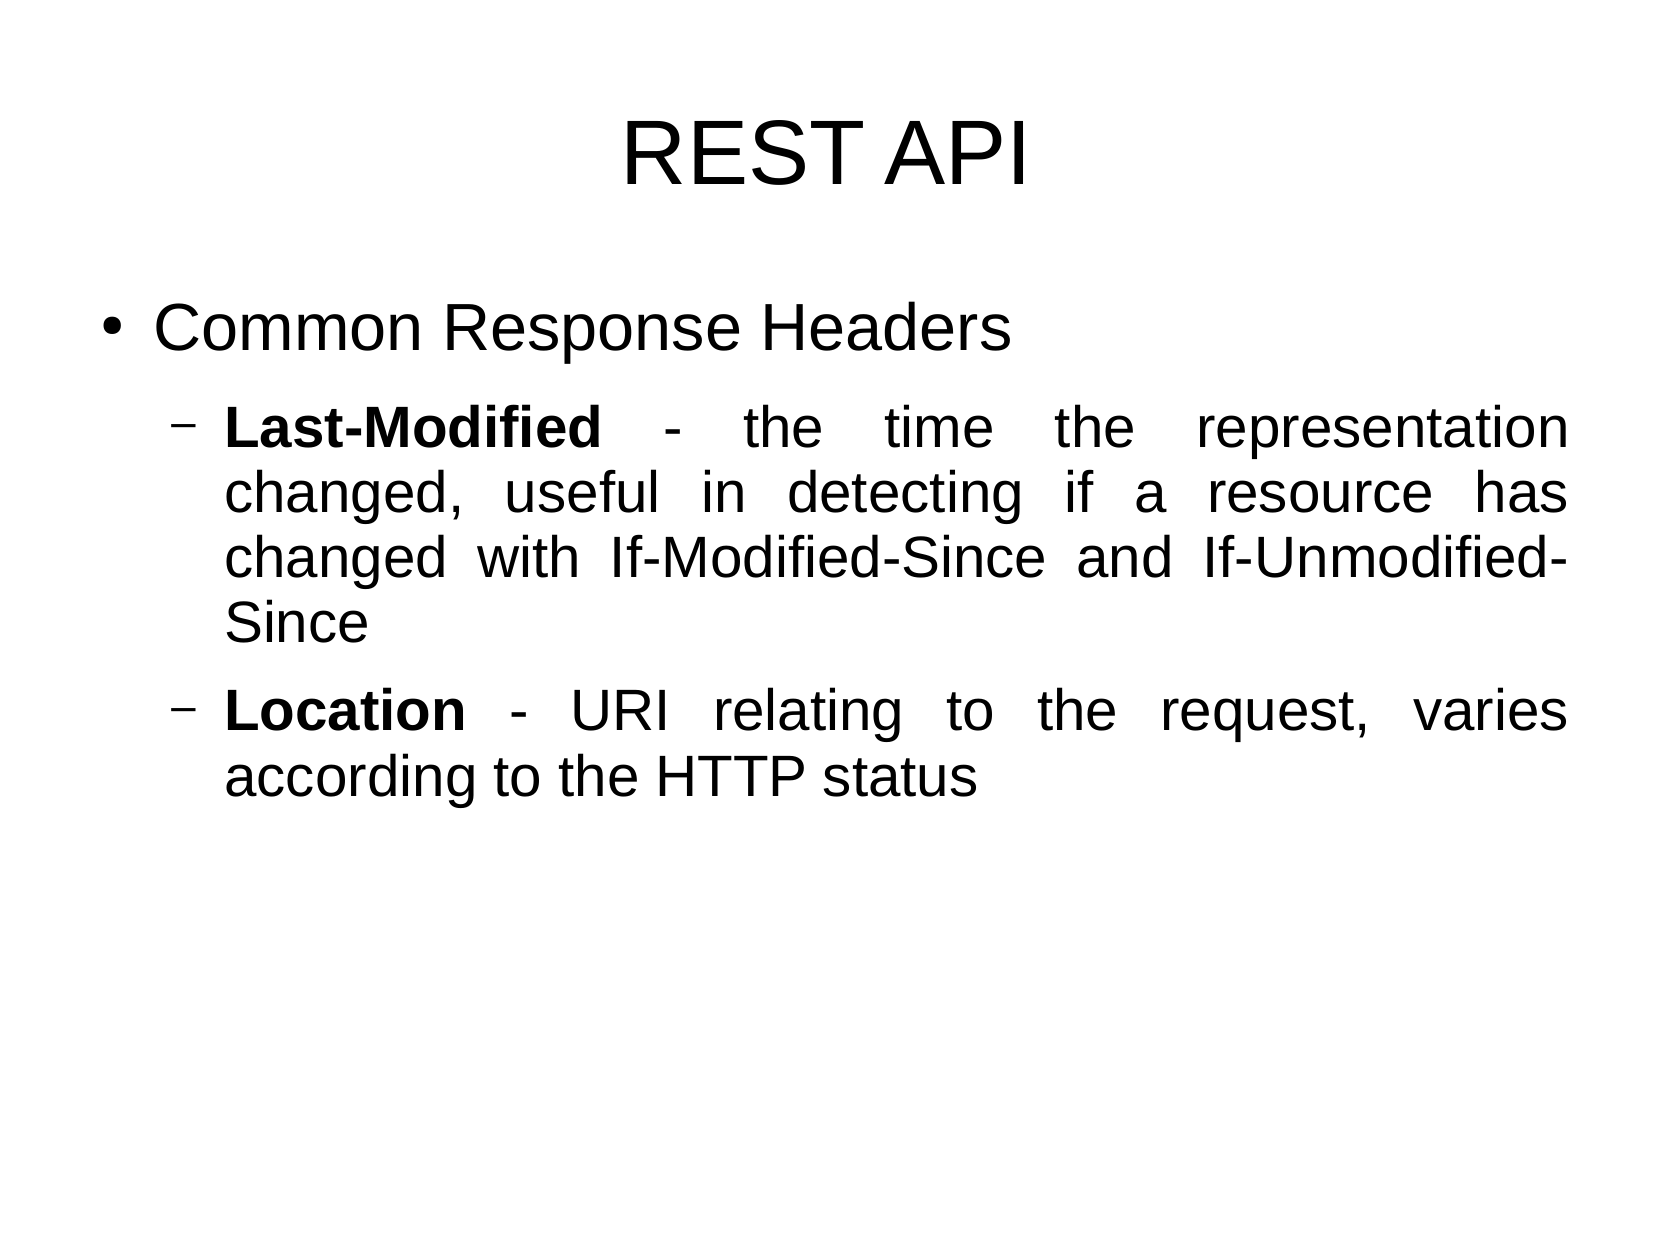

# REST API
Common Response Headers
Last-Modified - the time the representation changed, useful in detecting if a resource has changed with If-Modified-Since and If-Unmodified-Since
Location - URI relating to the request, varies according to the HTTP status